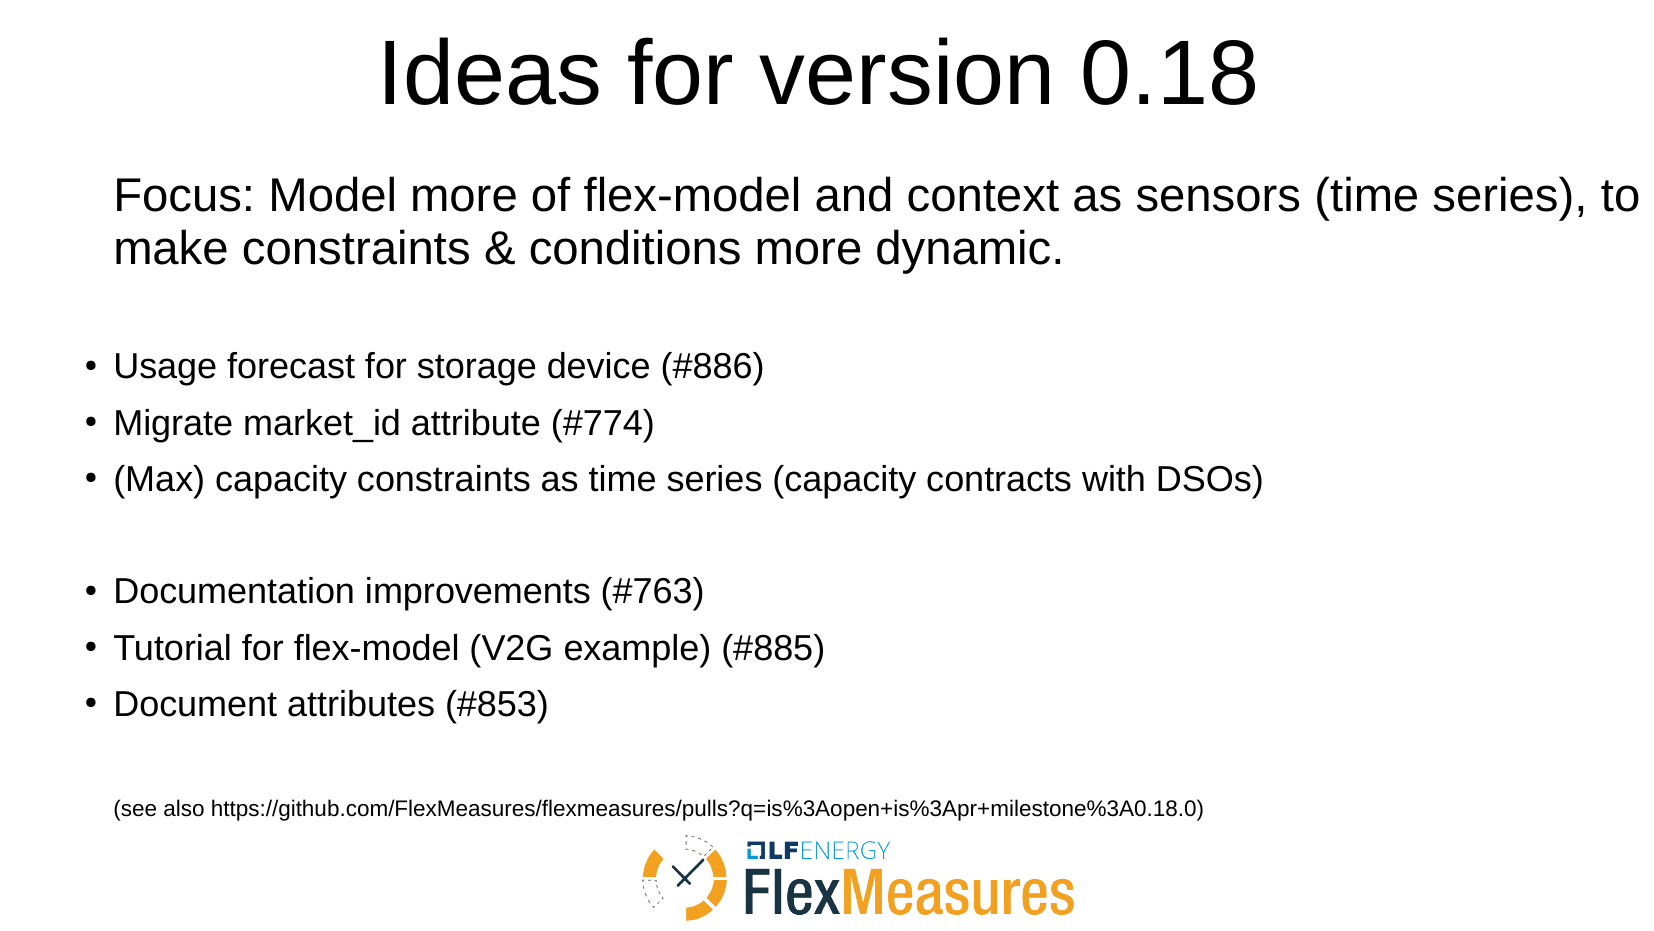

# Ideas for version 0.18
Focus: Model more of flex-model and context as sensors (time series), to make constraints & conditions more dynamic.
Usage forecast for storage device (#886)
Migrate market_id attribute (#774)
(Max) capacity constraints as time series (capacity contracts with DSOs)
Documentation improvements (#763)
Tutorial for flex-model (V2G example) (#885)
Document attributes (#853)
(see also https://github.com/FlexMeasures/flexmeasures/pulls?q=is%3Aopen+is%3Apr+milestone%3A0.18.0)